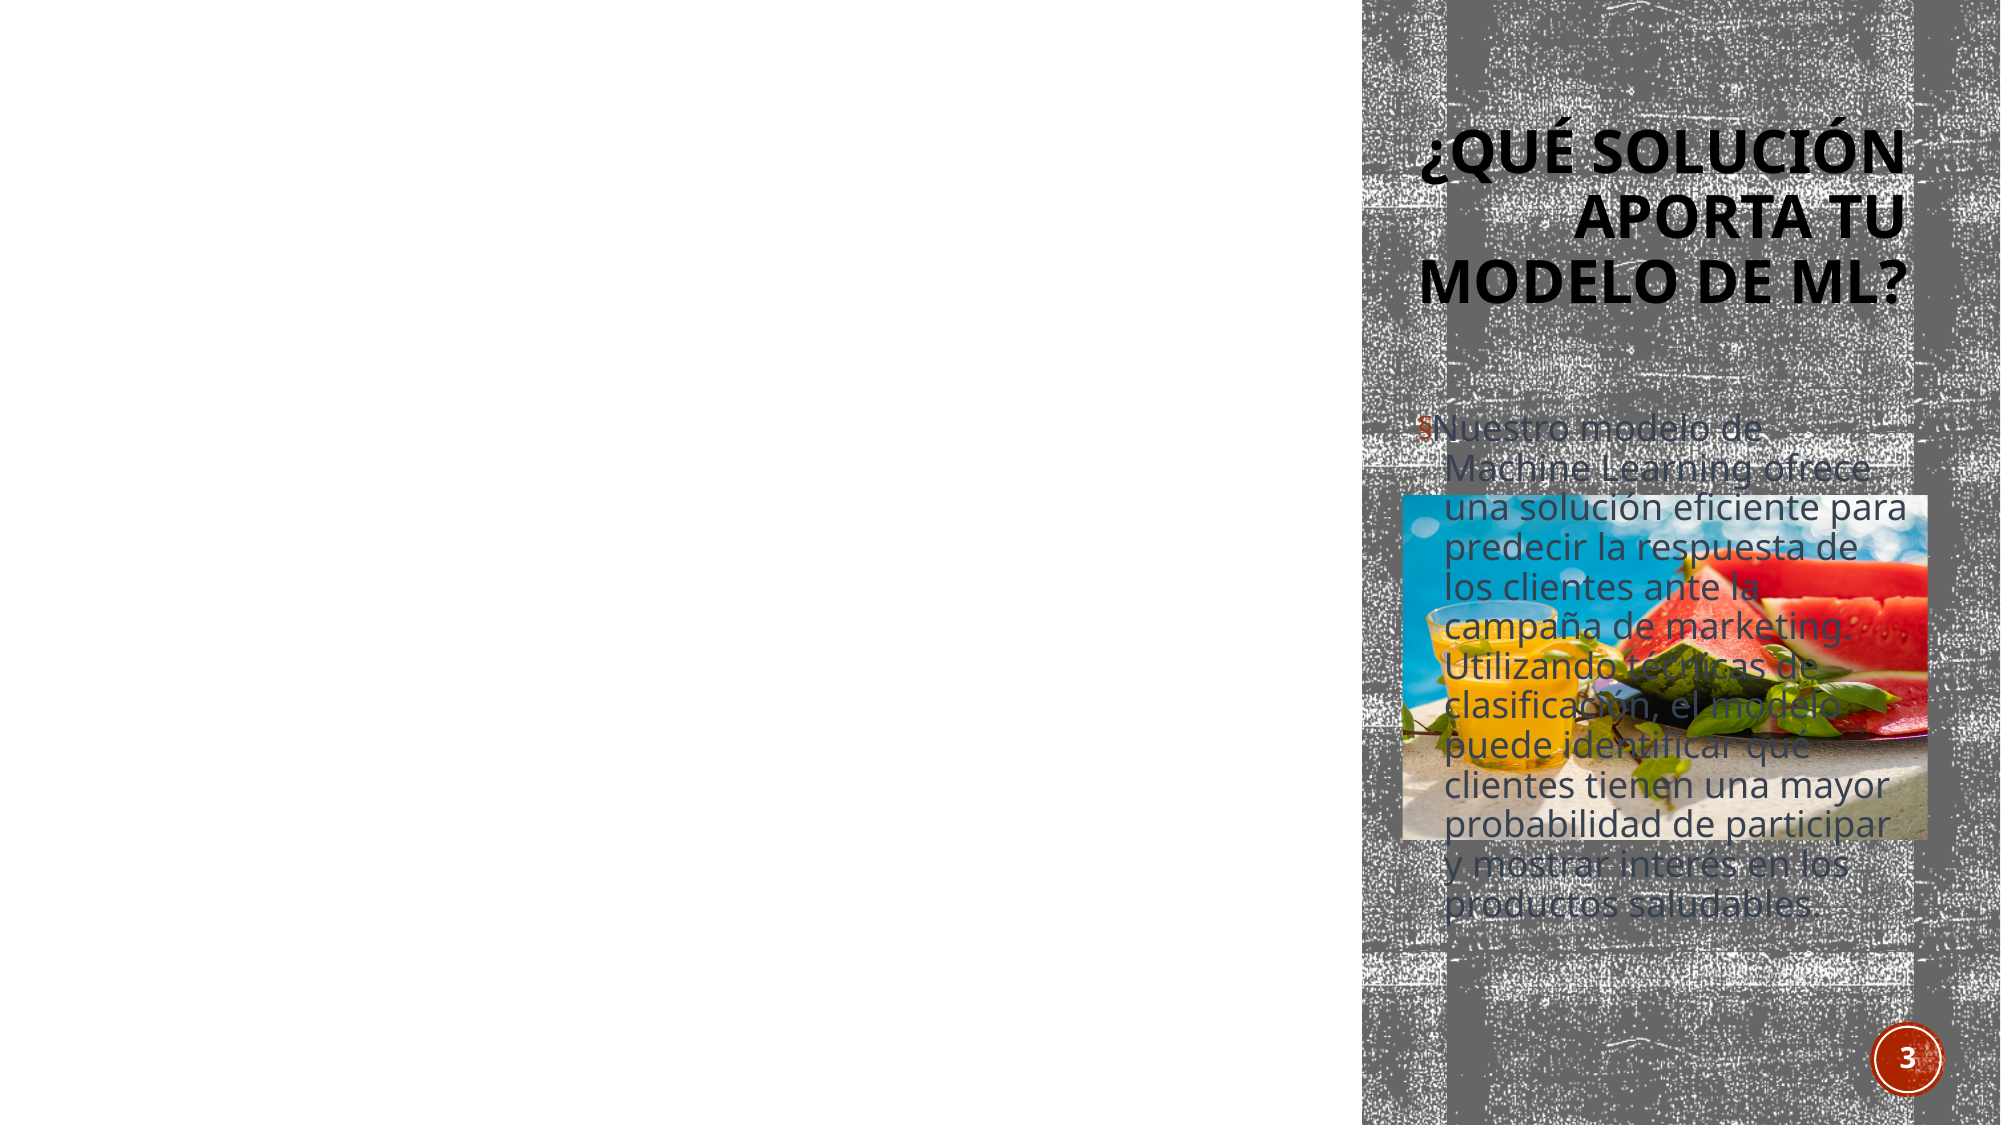

# ¿Qué solución aporta tu modelo de ML?
Nuestro modelo de Machine Learning ofrece una solución eficiente para predecir la respuesta de los clientes ante la campaña de marketing. Utilizando técnicas de clasificación, el modelo puede identificar qué clientes tienen una mayor probabilidad de participar y mostrar interés en los productos saludables.